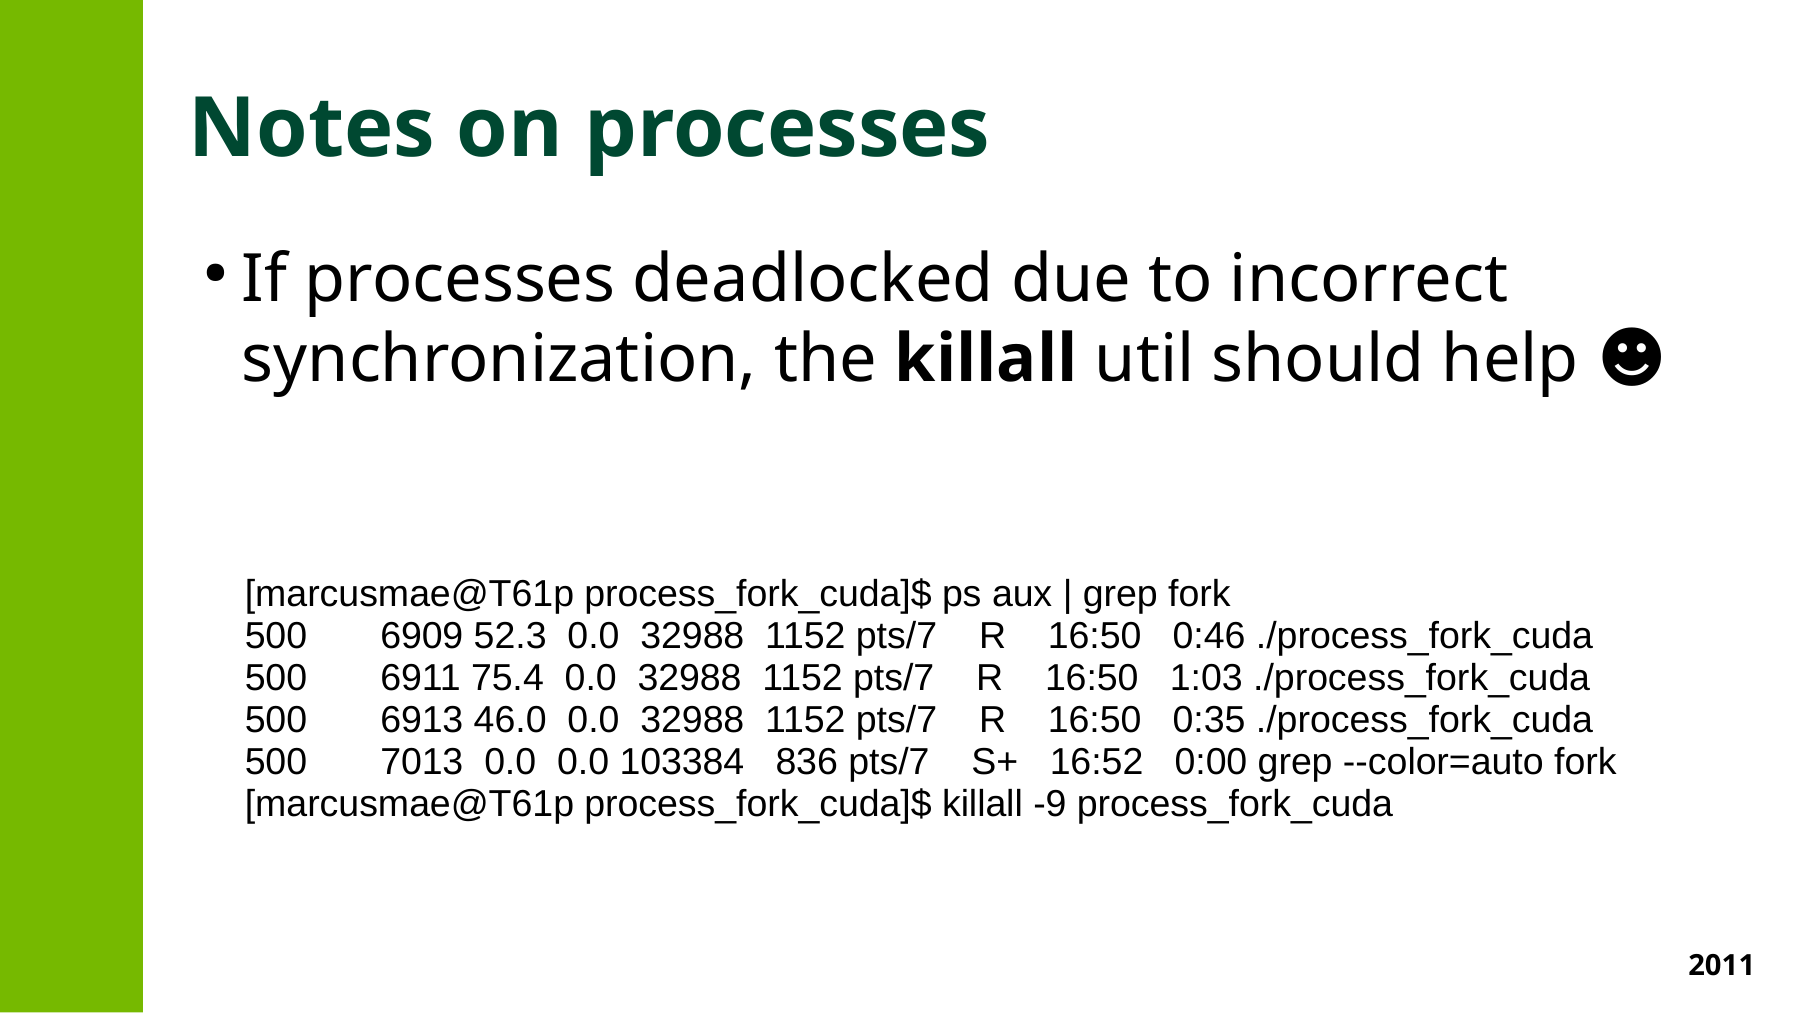

Notes on processes
# If processes deadlocked due to incorrect synchronization, the killall util should help ☻
[marcusmae@T61p process_fork_cuda]$ ps aux | grep fork
500 6909 52.3 0.0 32988 1152 pts/7 R 16:50 0:46 ./process_fork_cuda
500 6911 75.4 0.0 32988 1152 pts/7 R 16:50 1:03 ./process_fork_cuda
500 6913 46.0 0.0 32988 1152 pts/7 R 16:50 0:35 ./process_fork_cuda
500 7013 0.0 0.0 103384 836 pts/7 S+ 16:52 0:00 grep --color=auto fork
[marcusmae@T61p process_fork_cuda]$ killall -9 process_fork_cuda